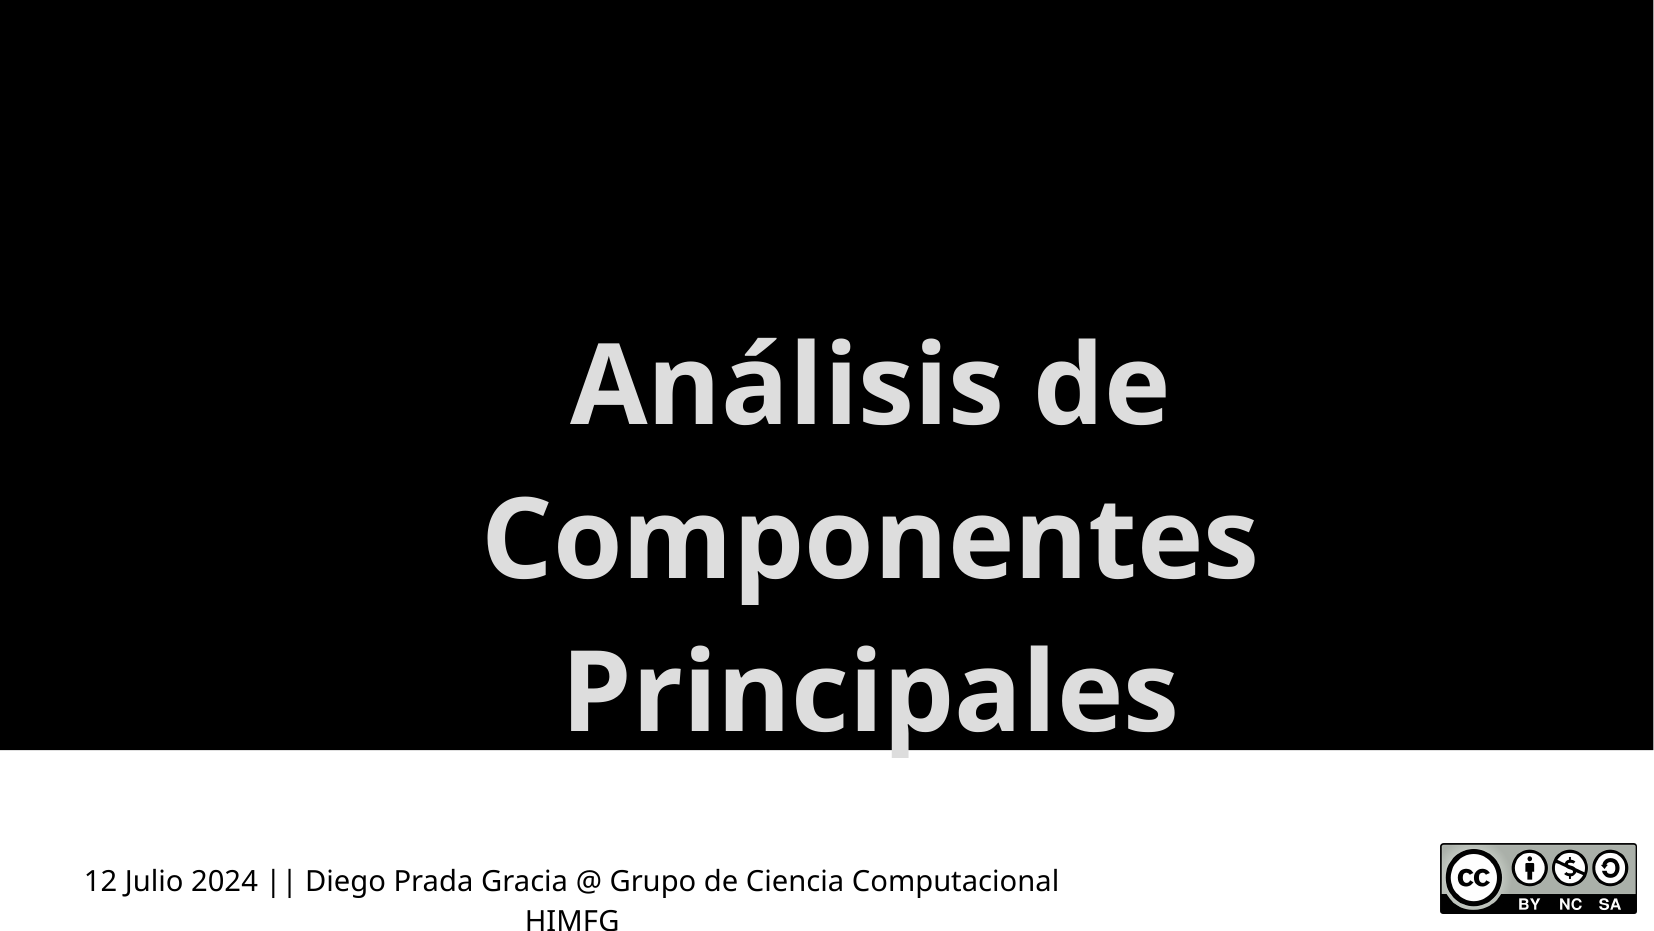

Análisis de Componentes Principales
12 Julio 2024 || Diego Prada Gracia @ Grupo de Ciencia Computacional HIMFG